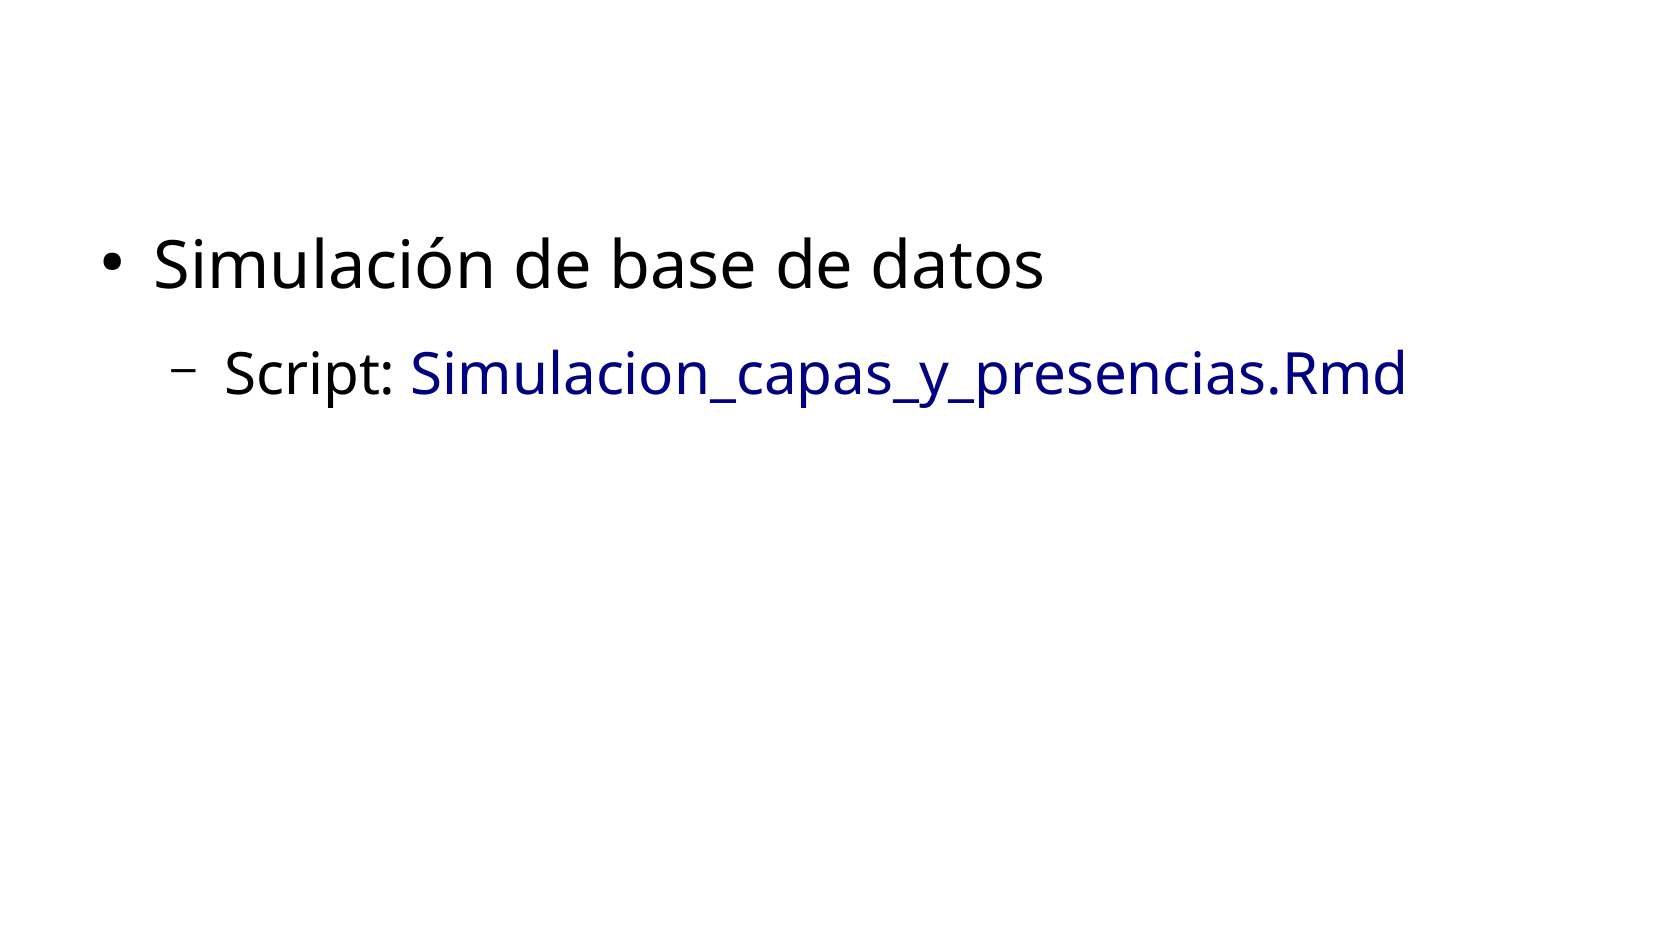

# Simulación de base de datos
Script: Simulacion_capas_y_presencias.Rmd